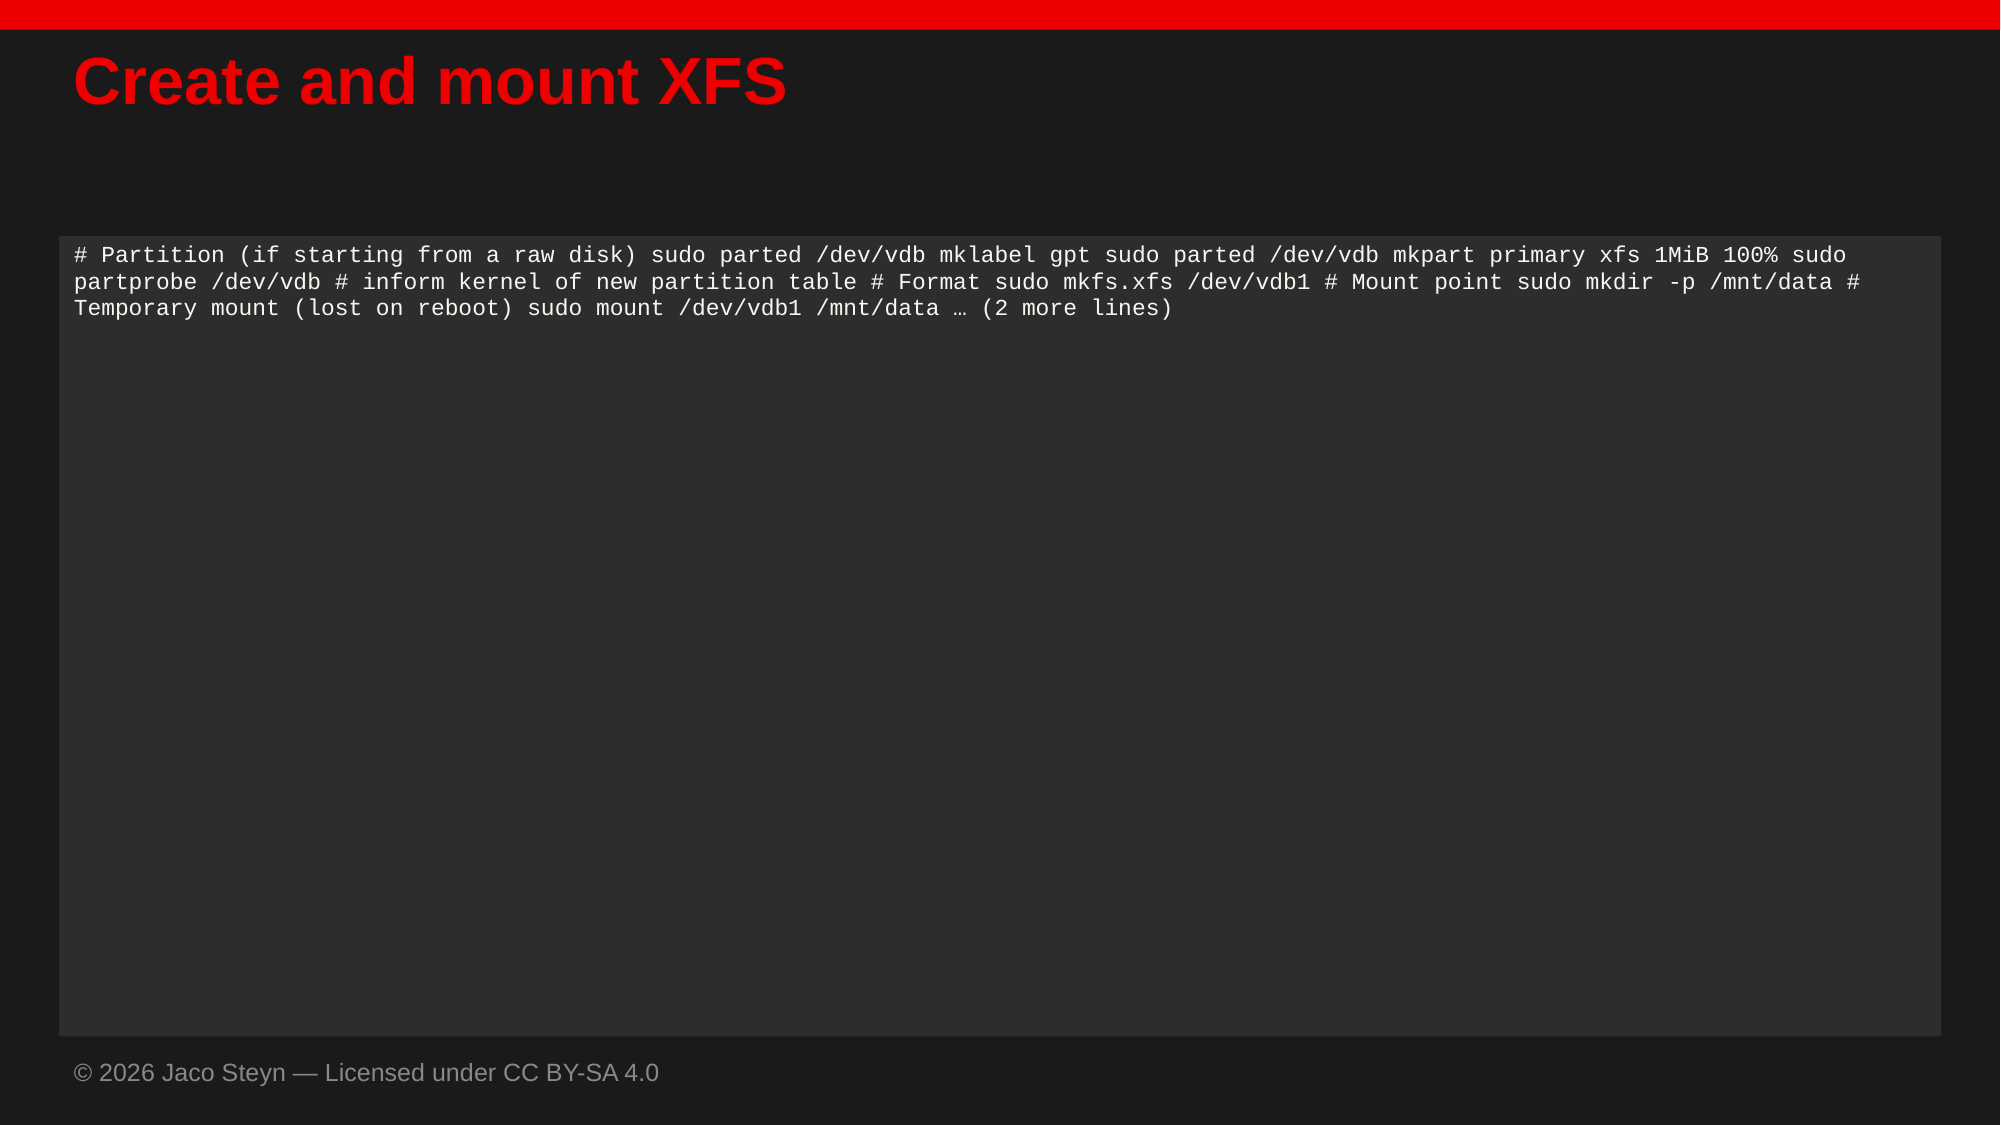

Create and mount XFS
# Partition (if starting from a raw disk) sudo parted /dev/vdb mklabel gpt sudo parted /dev/vdb mkpart primary xfs 1MiB 100% sudo partprobe /dev/vdb # inform kernel of new partition table # Format sudo mkfs.xfs /dev/vdb1 # Mount point sudo mkdir -p /mnt/data # Temporary mount (lost on reboot) sudo mount /dev/vdb1 /mnt/data … (2 more lines)
© 2026 Jaco Steyn — Licensed under CC BY-SA 4.0